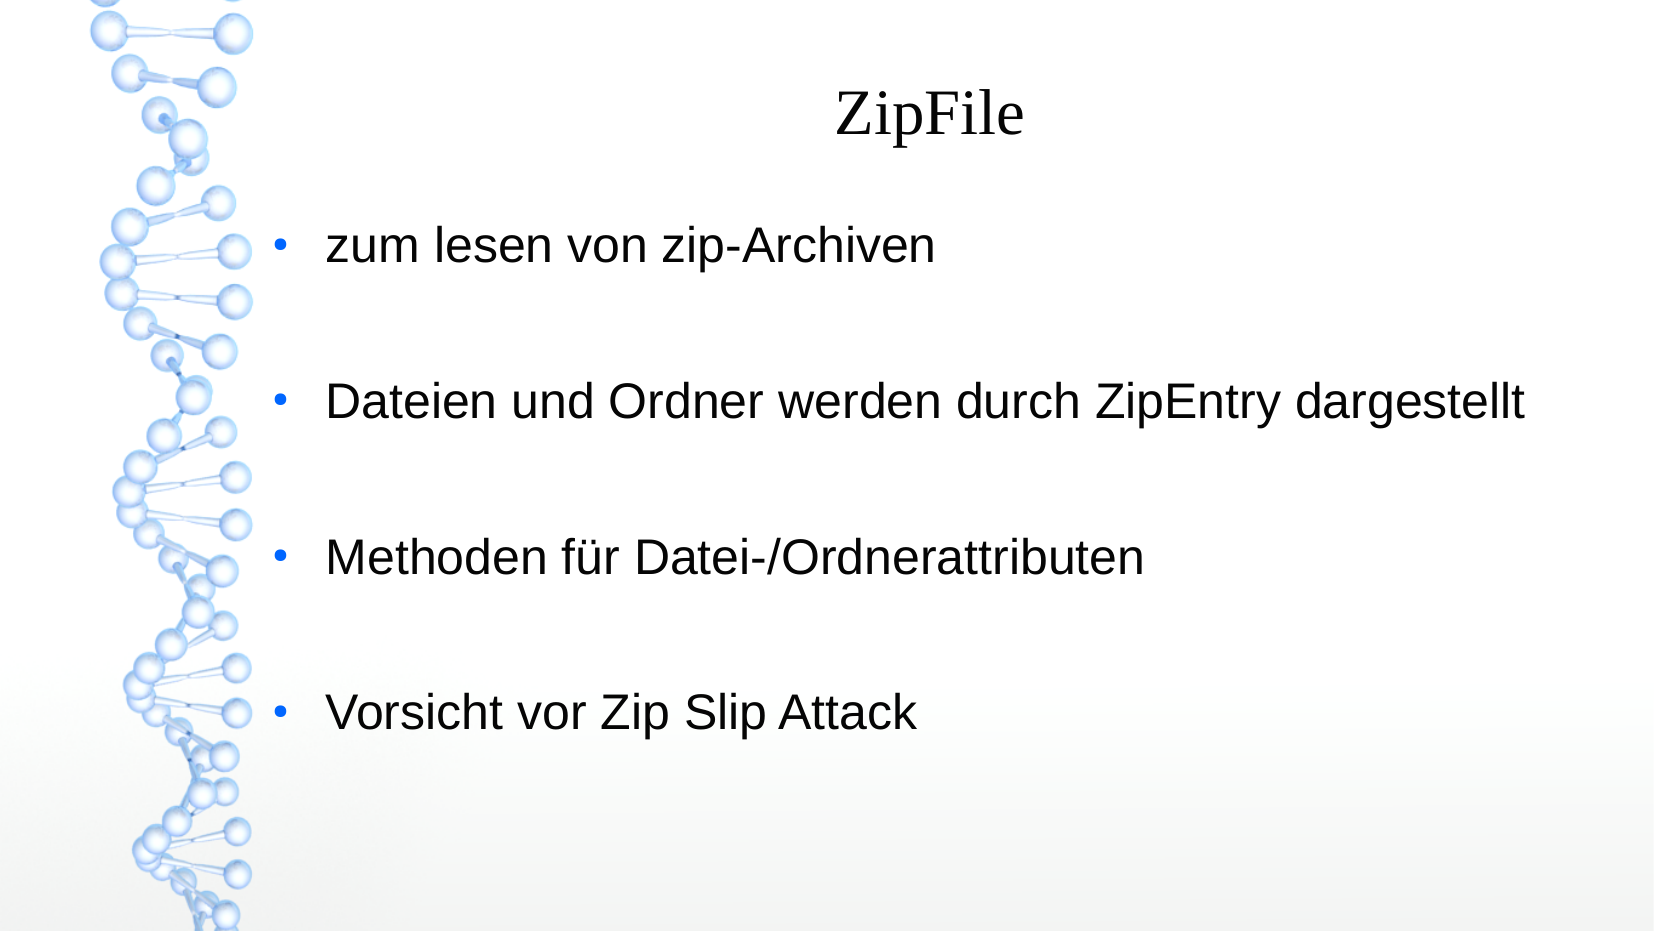

# ZipFile
zum lesen von zip-Archiven
Dateien und Ordner werden durch ZipEntry dargestellt
Methoden für Datei-/Ordnerattributen
Vorsicht vor Zip Slip Attack